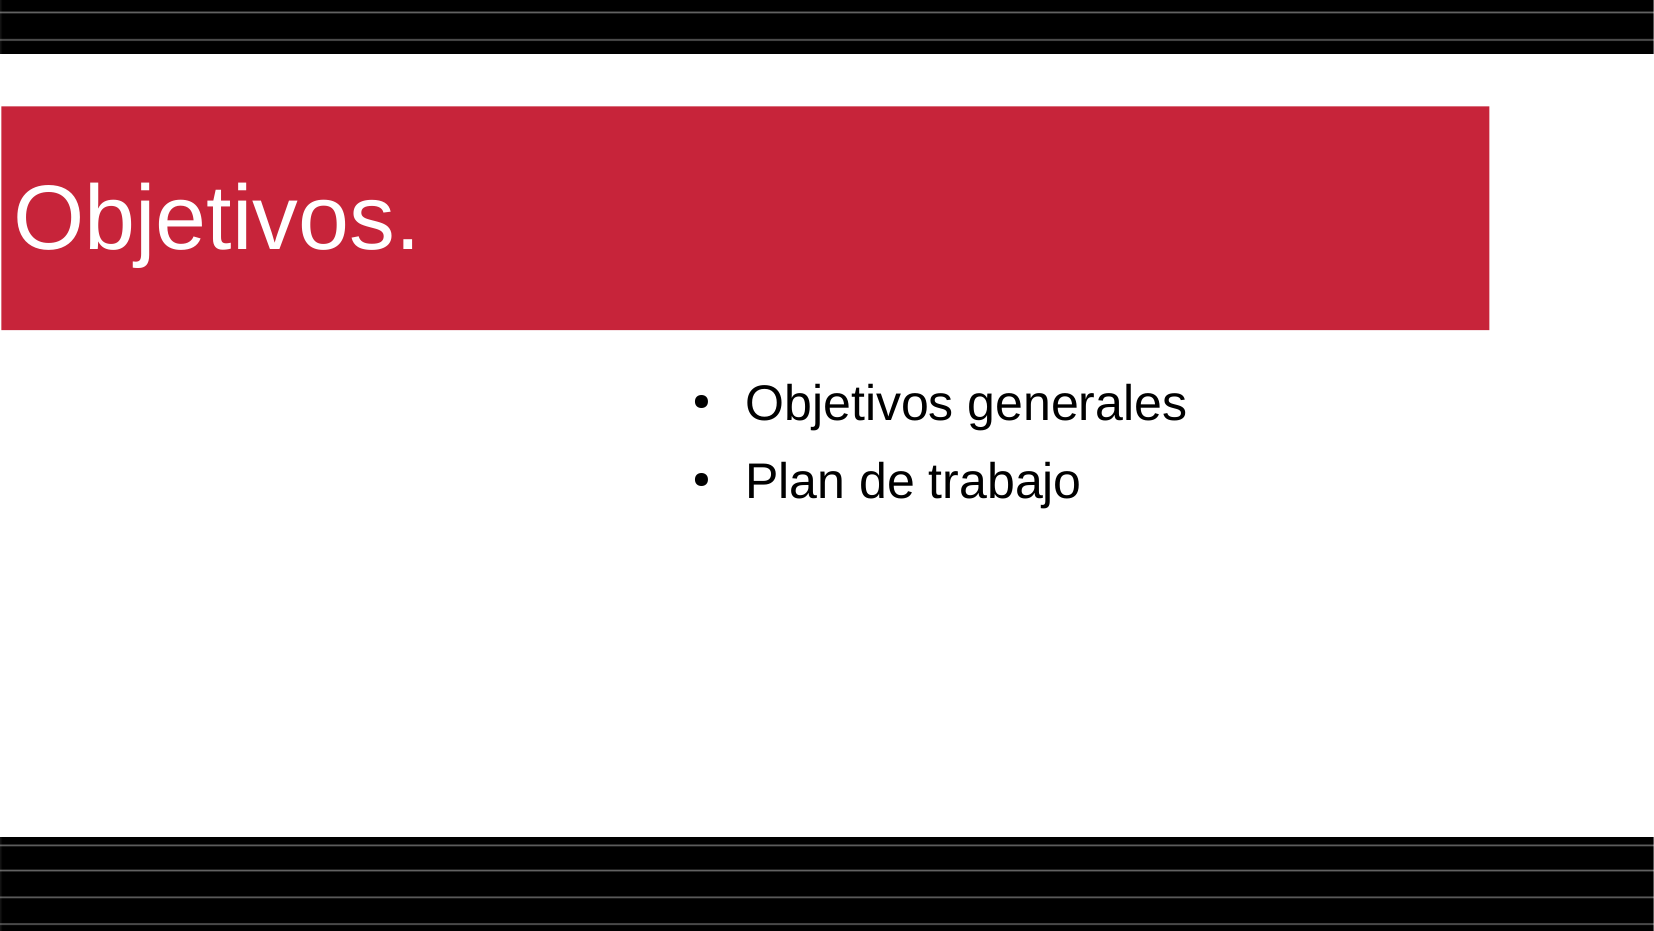

# Objetivos.
Objetivos generales
Plan de trabajo